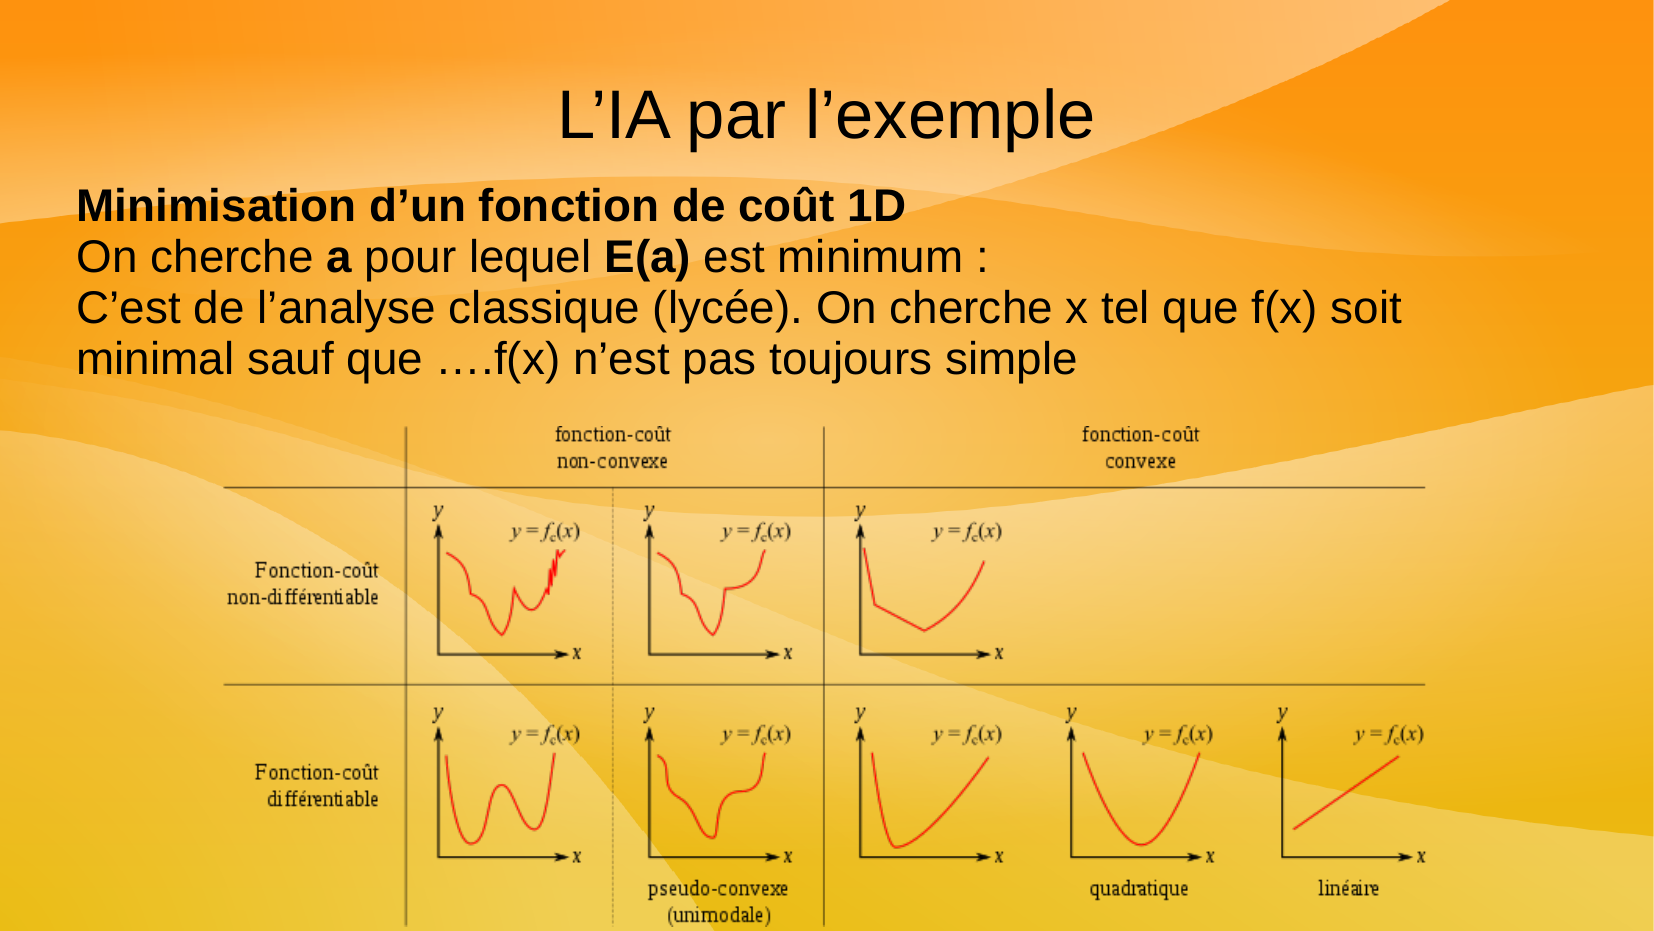

# L’IA par l’exemple
Minimisation d’un fonction de coût 1D
On cherche a pour lequel E(a) est minimum :
C’est de l’analyse classique (lycée). On cherche x tel que f(x) soit minimal sauf que ….f(x) n’est pas toujours simple